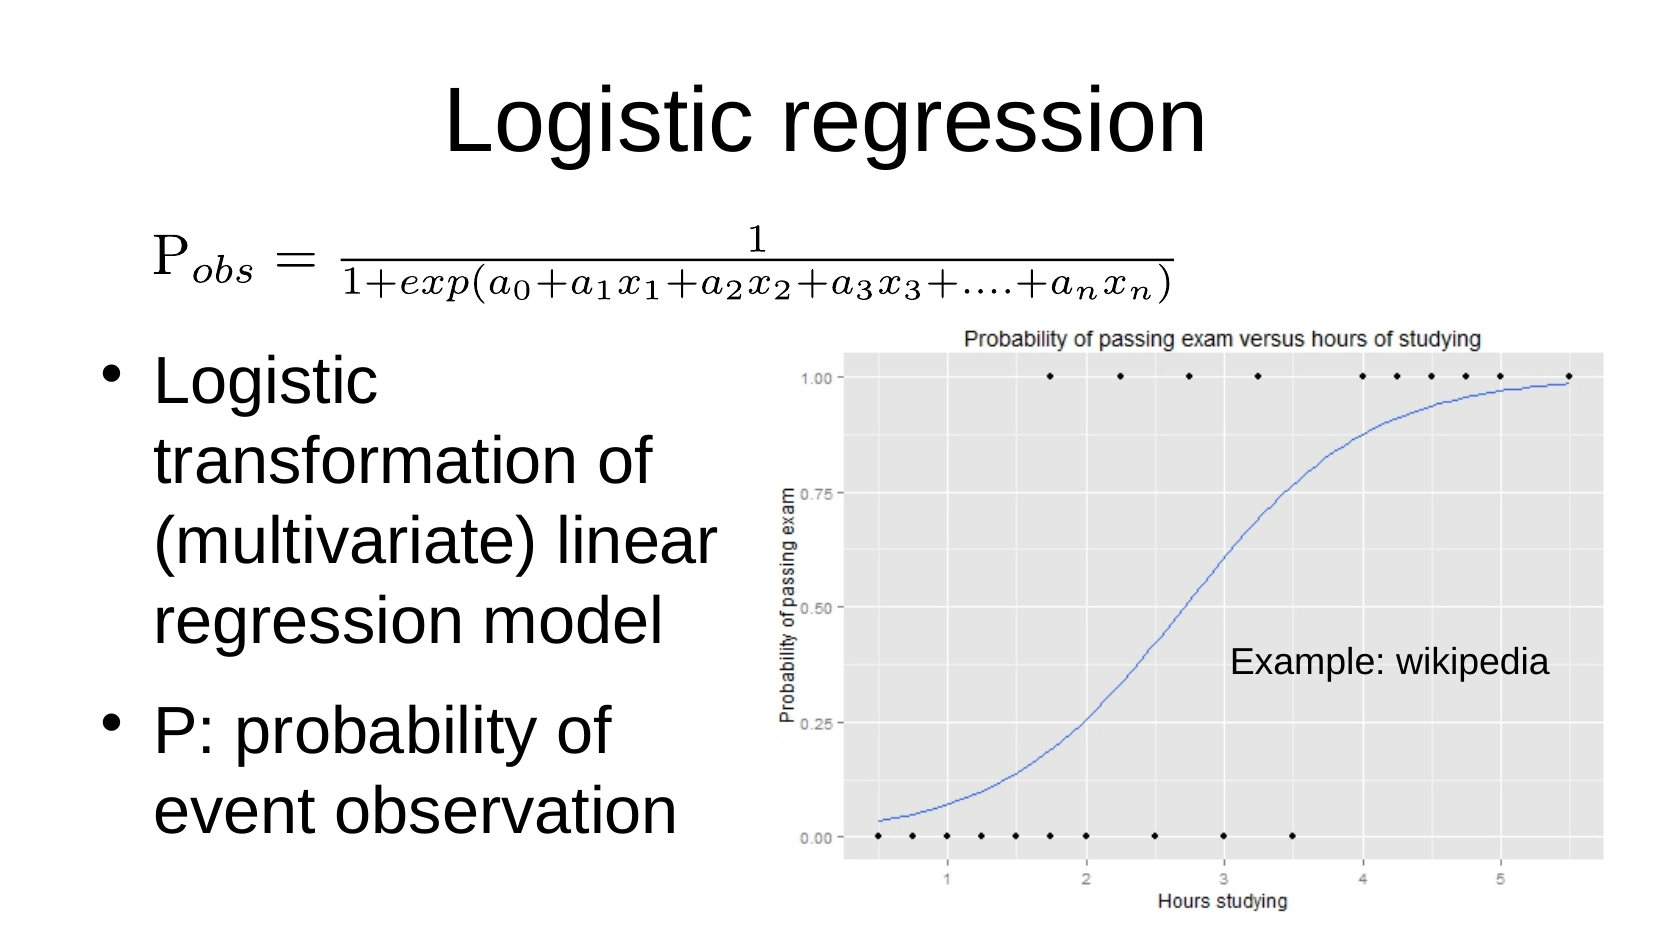

Logistic regression
Logistic transformation of (multivariate) linear regression model
P: probability of event observation
Example: wikipedia